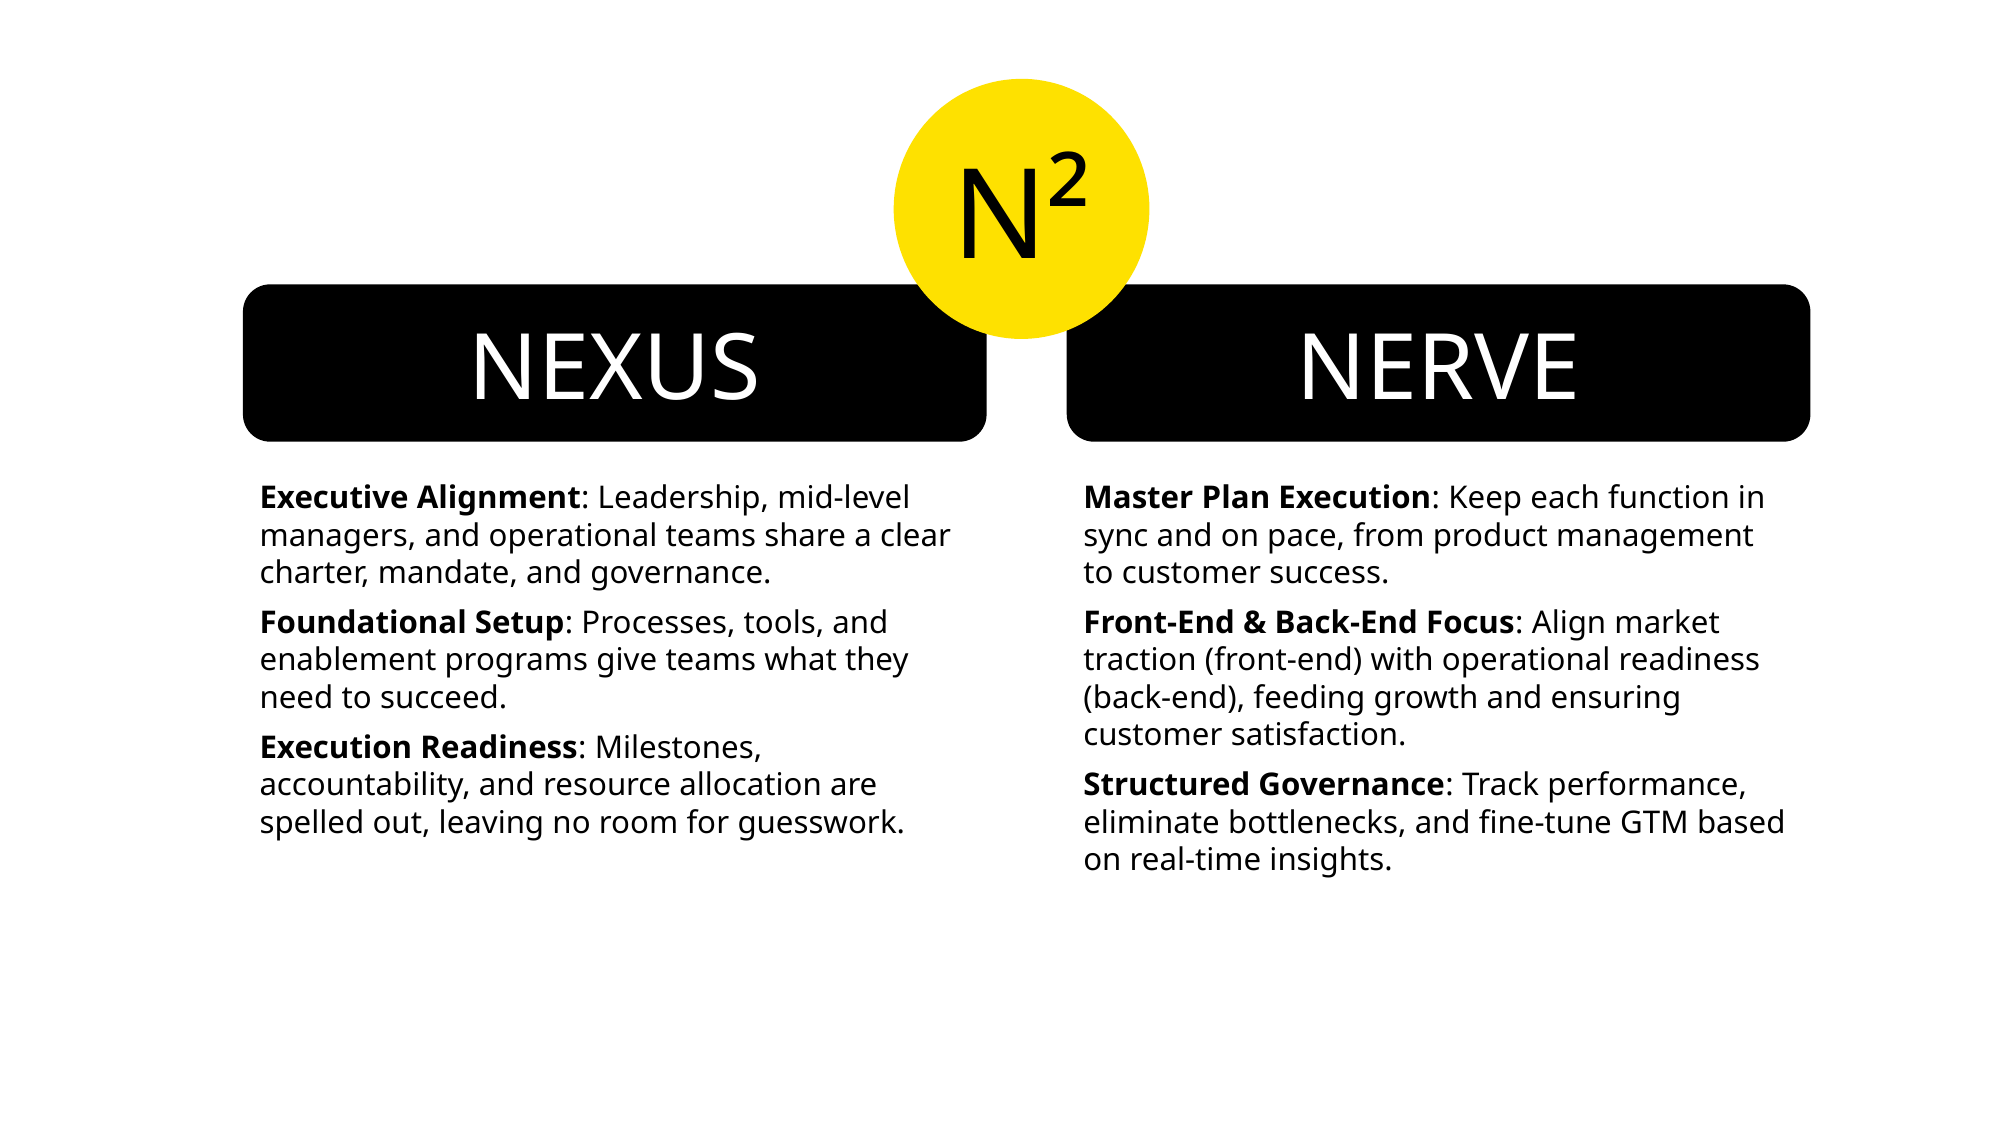

N²
NEXUS
NERVE
Executive Alignment: Leadership, mid-level managers, and operational teams share a clear charter, mandate, and governance.
Foundational Setup: Processes, tools, and enablement programs give teams what they need to succeed.
Execution Readiness: Milestones, accountability, and resource allocation are spelled out, leaving no room for guesswork.
Master Plan Execution: Keep each function in sync and on pace, from product management to customer success.
Front-End & Back-End Focus: Align market traction (front-end) with operational readiness (back-end), feeding growth and ensuring customer satisfaction.
Structured Governance: Track performance, eliminate bottlenecks, and fine-tune GTM based on real-time insights.